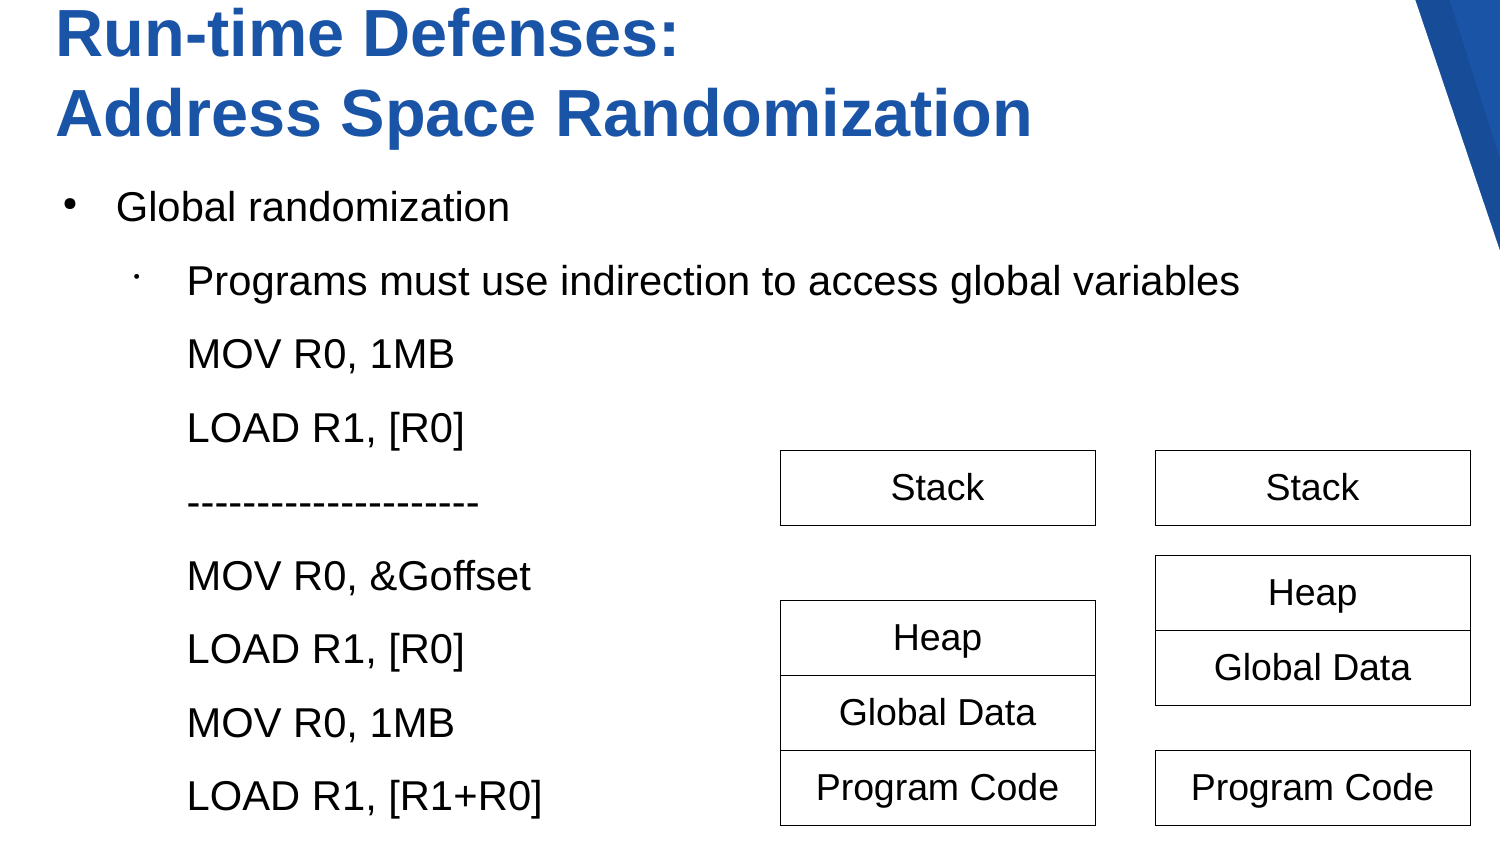

Run-time Defenses:
Address Space Randomization
# Global randomization
Programs must use indirection to access global variables
MOV R0, 1MB
LOAD R1, [R0]
---------------------
MOV R0, &Goffset
LOAD R1, [R0]
MOV R0, 1MB
LOAD R1, [R1+R0]
Stack
Stack
Heap
Heap
Global Data
Global Data
Program Code
Program Code